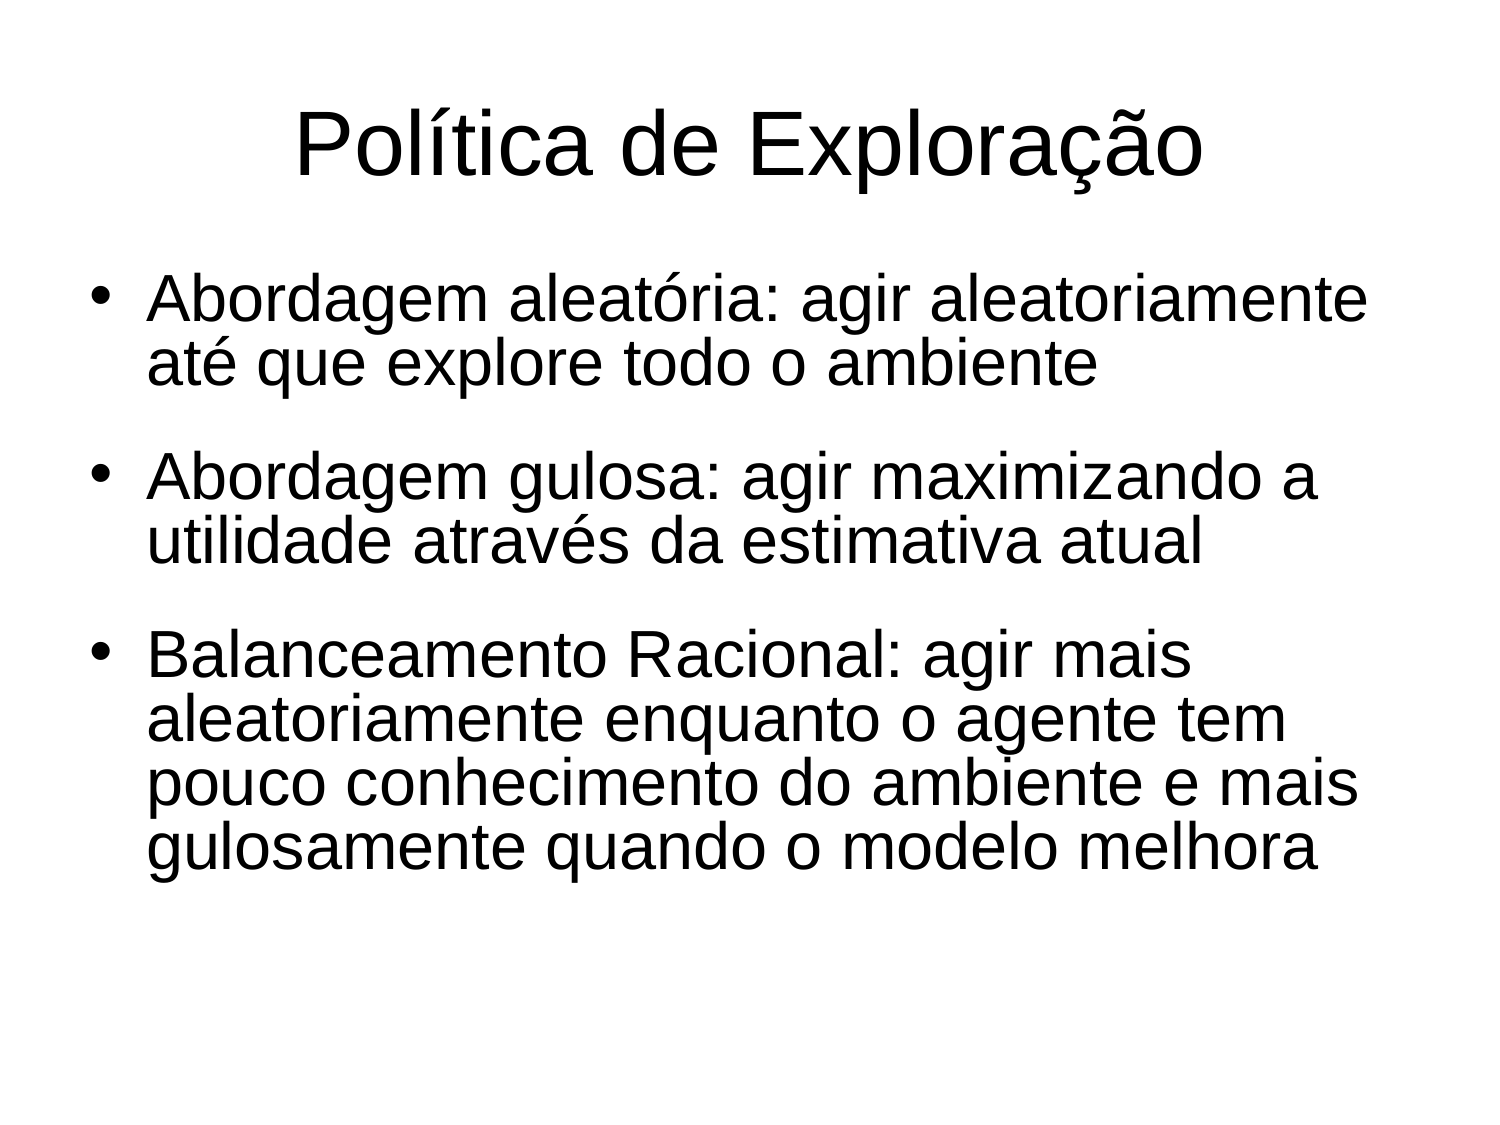

# Política de Exploração
Abordagem aleatória: agir aleatoriamente até que explore todo o ambiente
Abordagem gulosa: agir maximizando a utilidade através da estimativa atual
Balanceamento Racional: agir mais aleatoriamente enquanto o agente tem pouco conhecimento do ambiente e mais gulosamente quando o modelo melhora